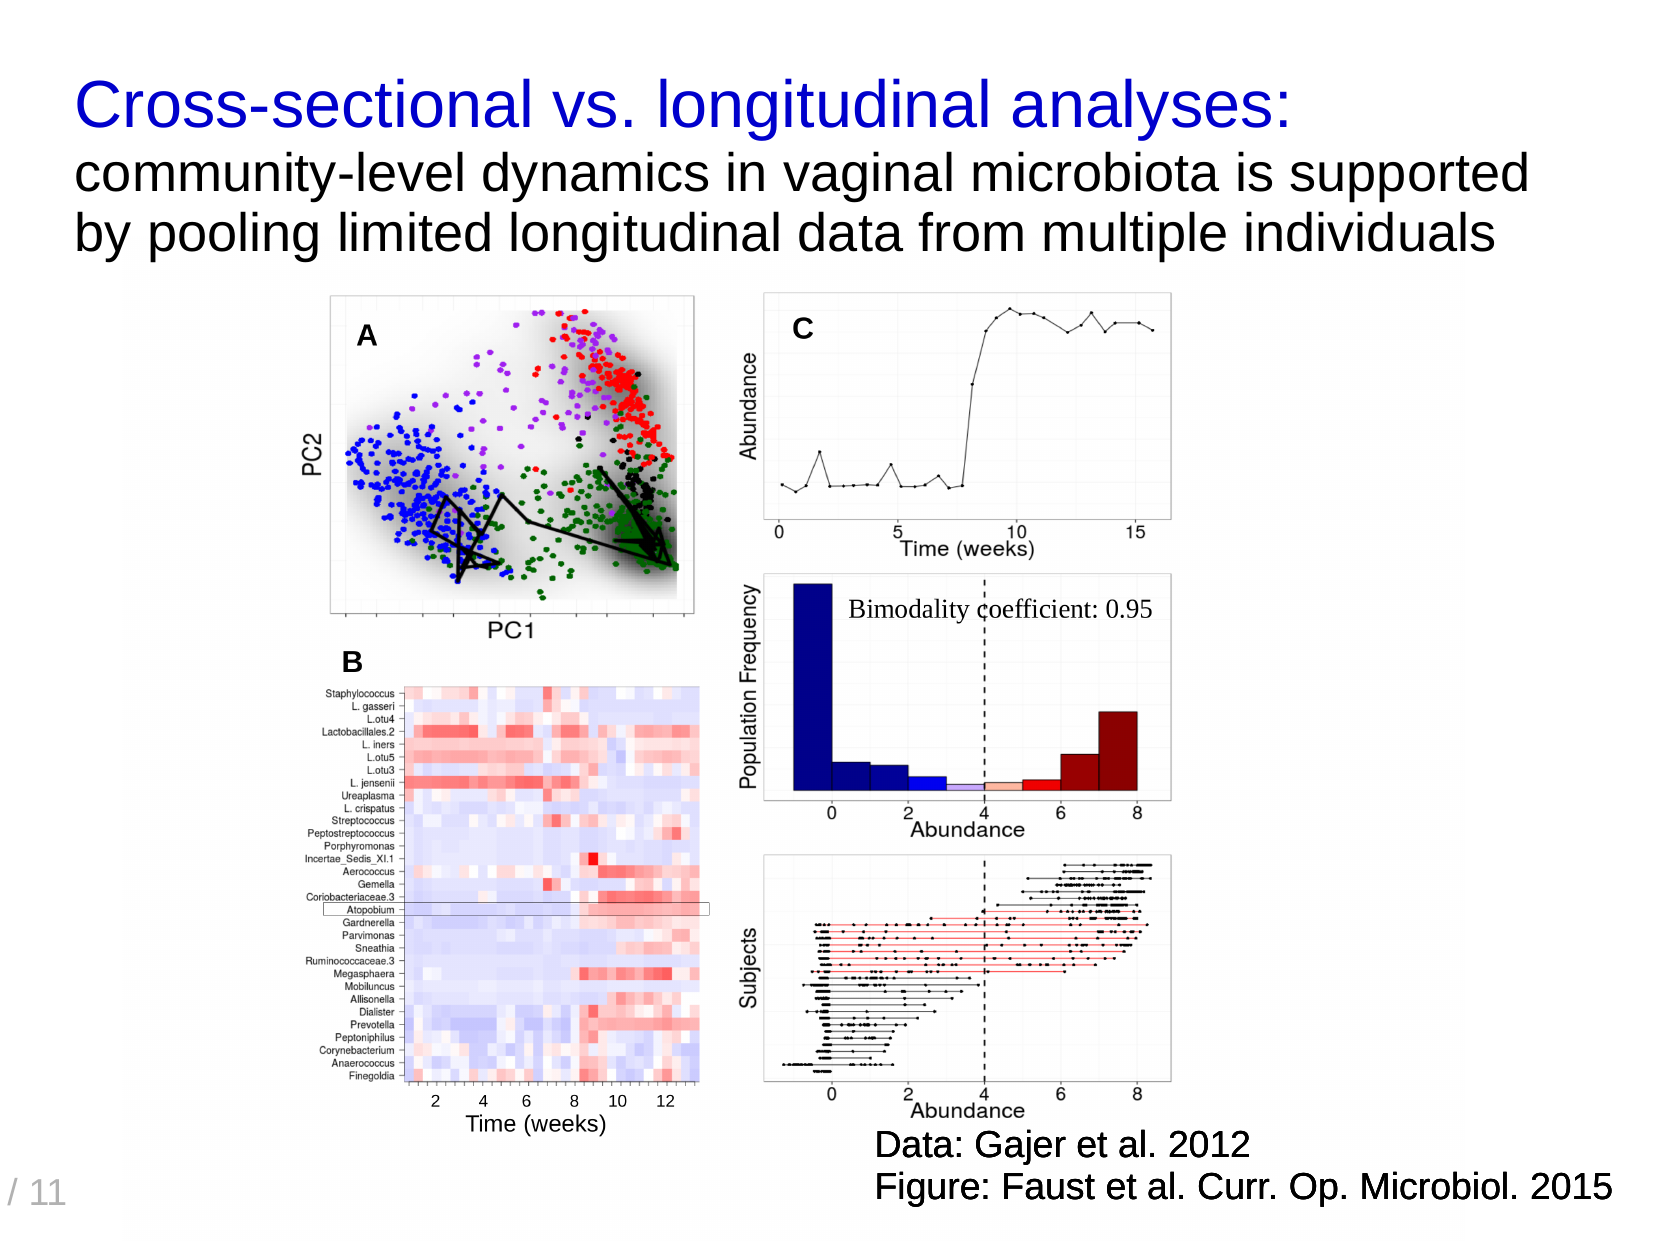

Cross-sectional vs. longitudinal analyses:
community-level dynamics in vaginal microbiota is supported by pooling limited longitudinal data from multiple individuals
Data: Gajer et al. 2012
Figure: Faust et al. Curr. Op. Microbiol. 2015
Data: Gajer et al. 2012
Figure: Faust et al. Curr. Op. Microbiol. 2015
Data: Gajer et al. 2012
Figure: Faust et al. Curr. Op. Microbiol. 2015